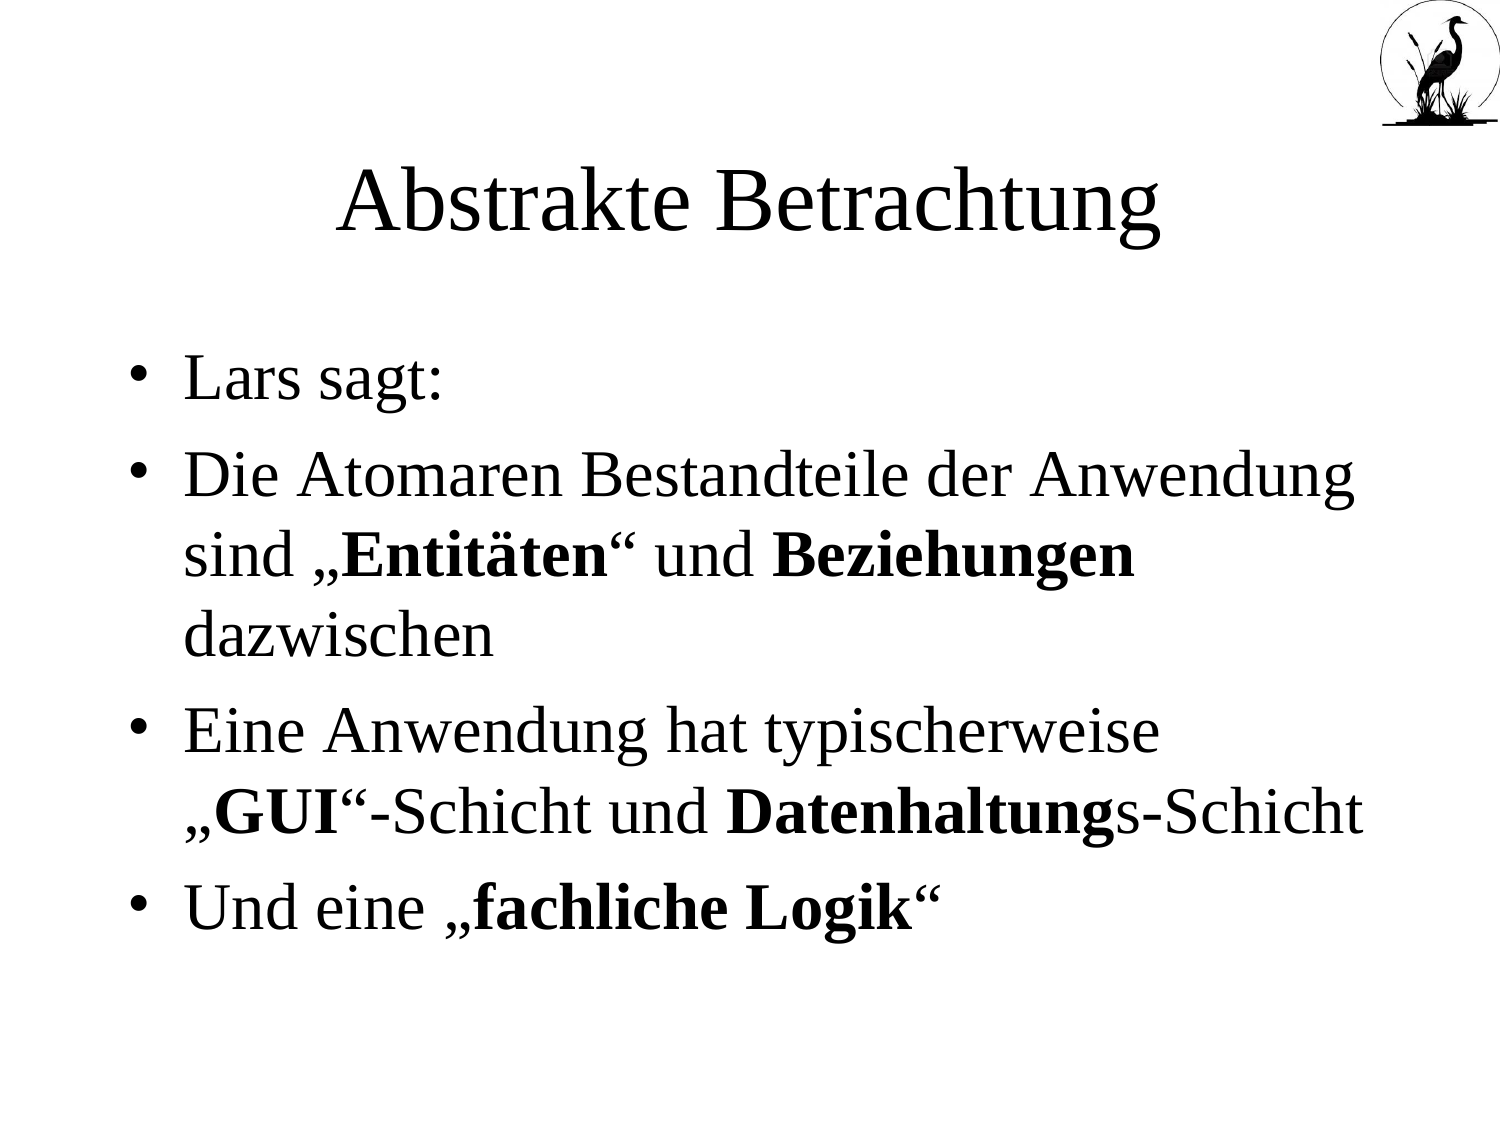

# Abstrakte Betrachtung
Lars sagt:
Die Atomaren Bestandteile der Anwendung sind „Entitäten“ und Beziehungen dazwischen
Eine Anwendung hat typischerweise „GUI“-Schicht und Datenhaltungs-Schicht
Und eine „fachliche Logik“